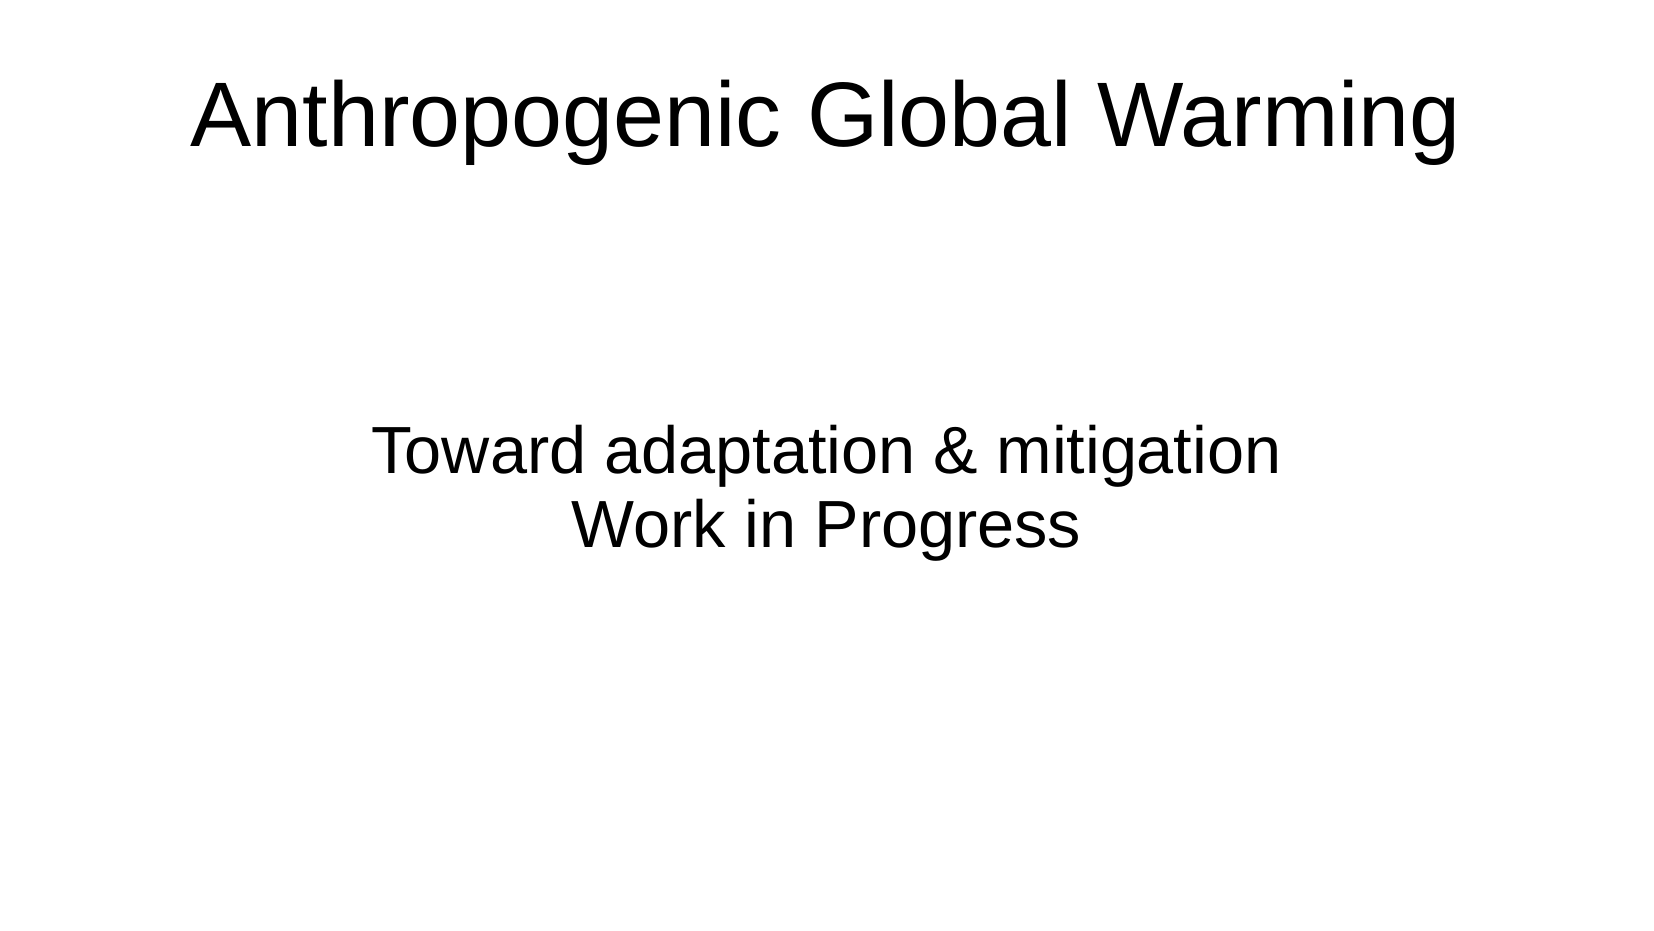

# Anthropogenic Global Warming
Toward adaptation & mitigation
Work in Progress